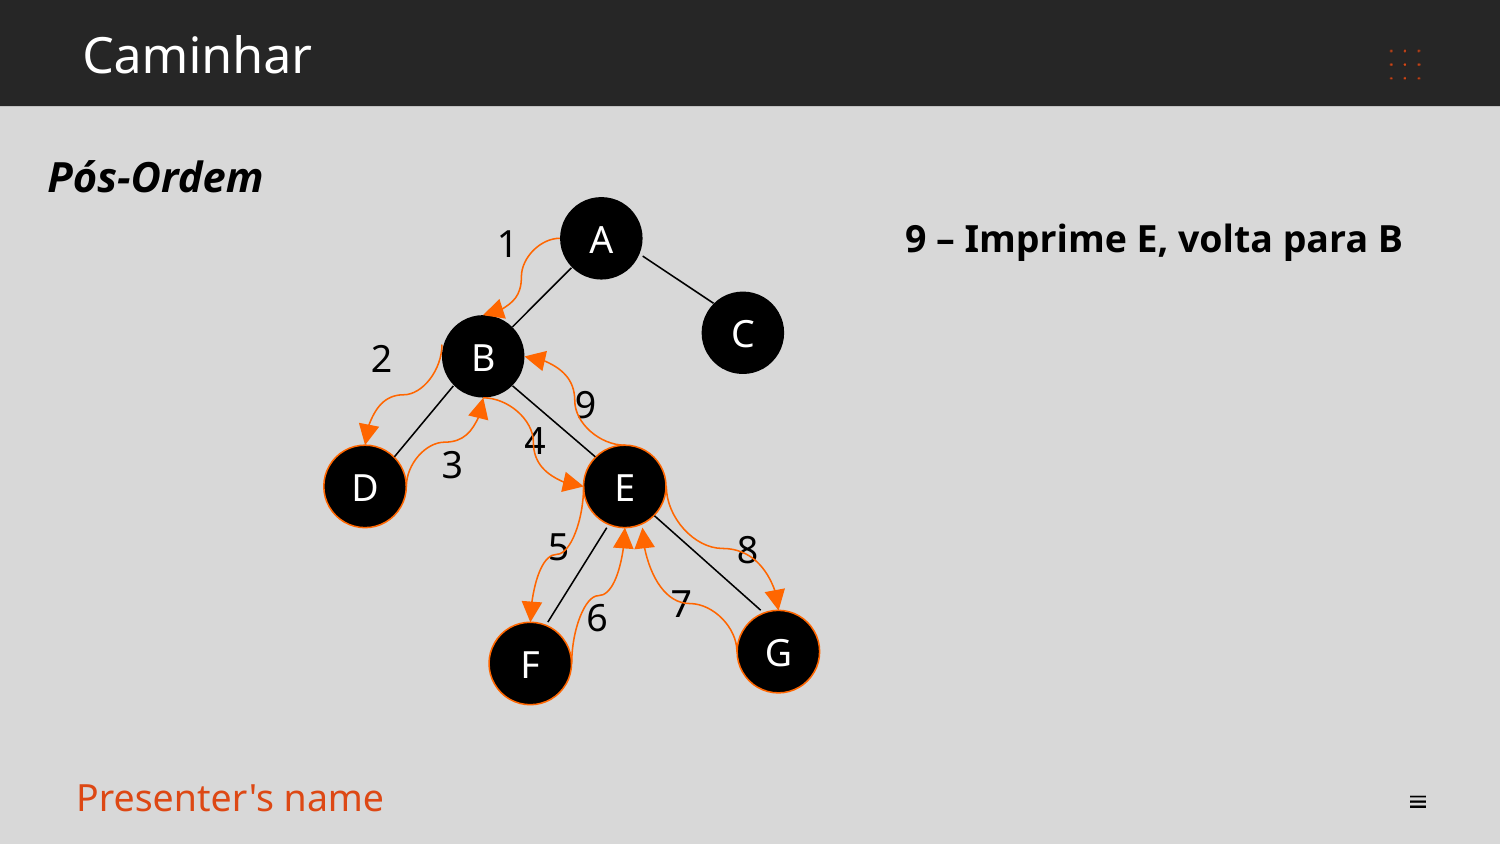

Caminhar
Pós-Ordem
A
C
B
D
E
G
F
9 – Imprime E, volta para B
1
2
9
4
3
5
8
7
6